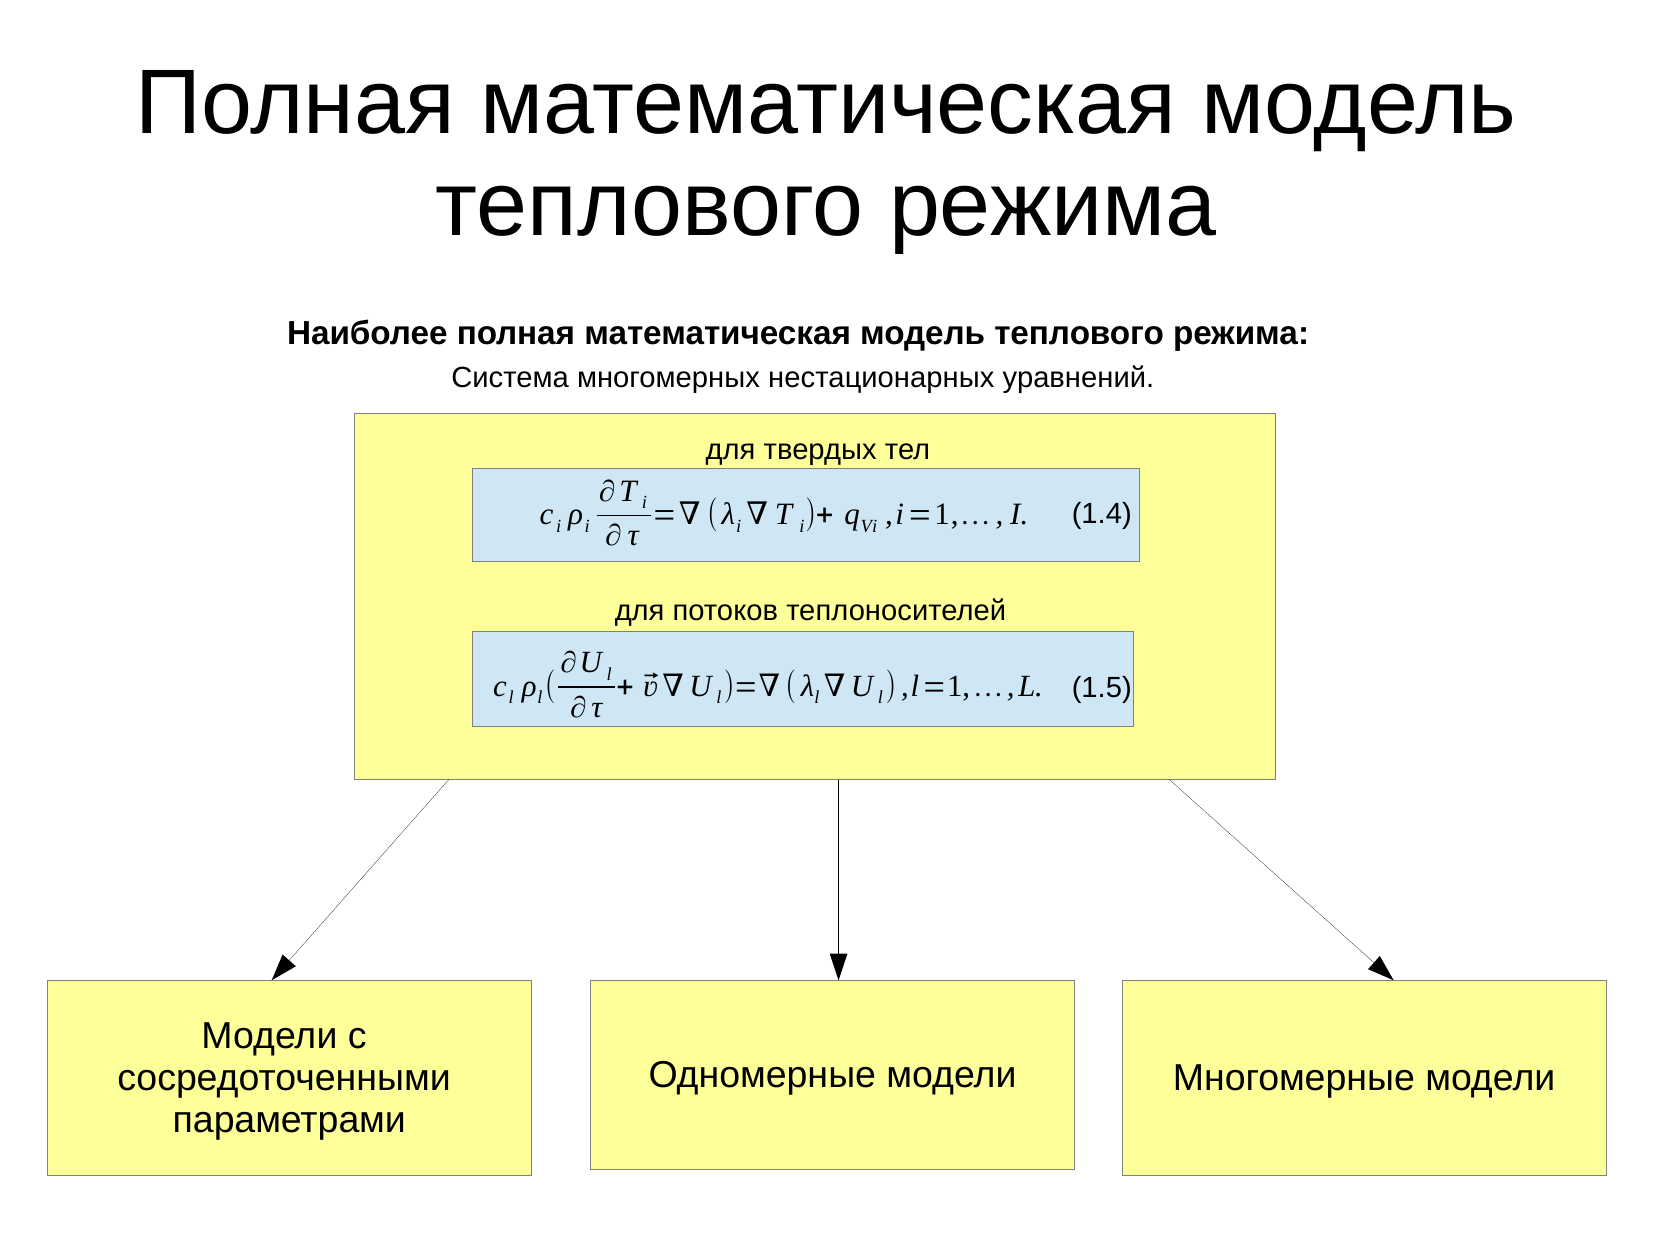

# Полная математическая модель теплового режима
Наиболее полная математическая модель теплового режима:
Система многомерных нестационарных уравнений.
для твердых тел
(1.4)
для потоков теплоносителей
(1.5)
Модели с
сосредоточенными
параметрами
Одномерные модели
Многомерные модели